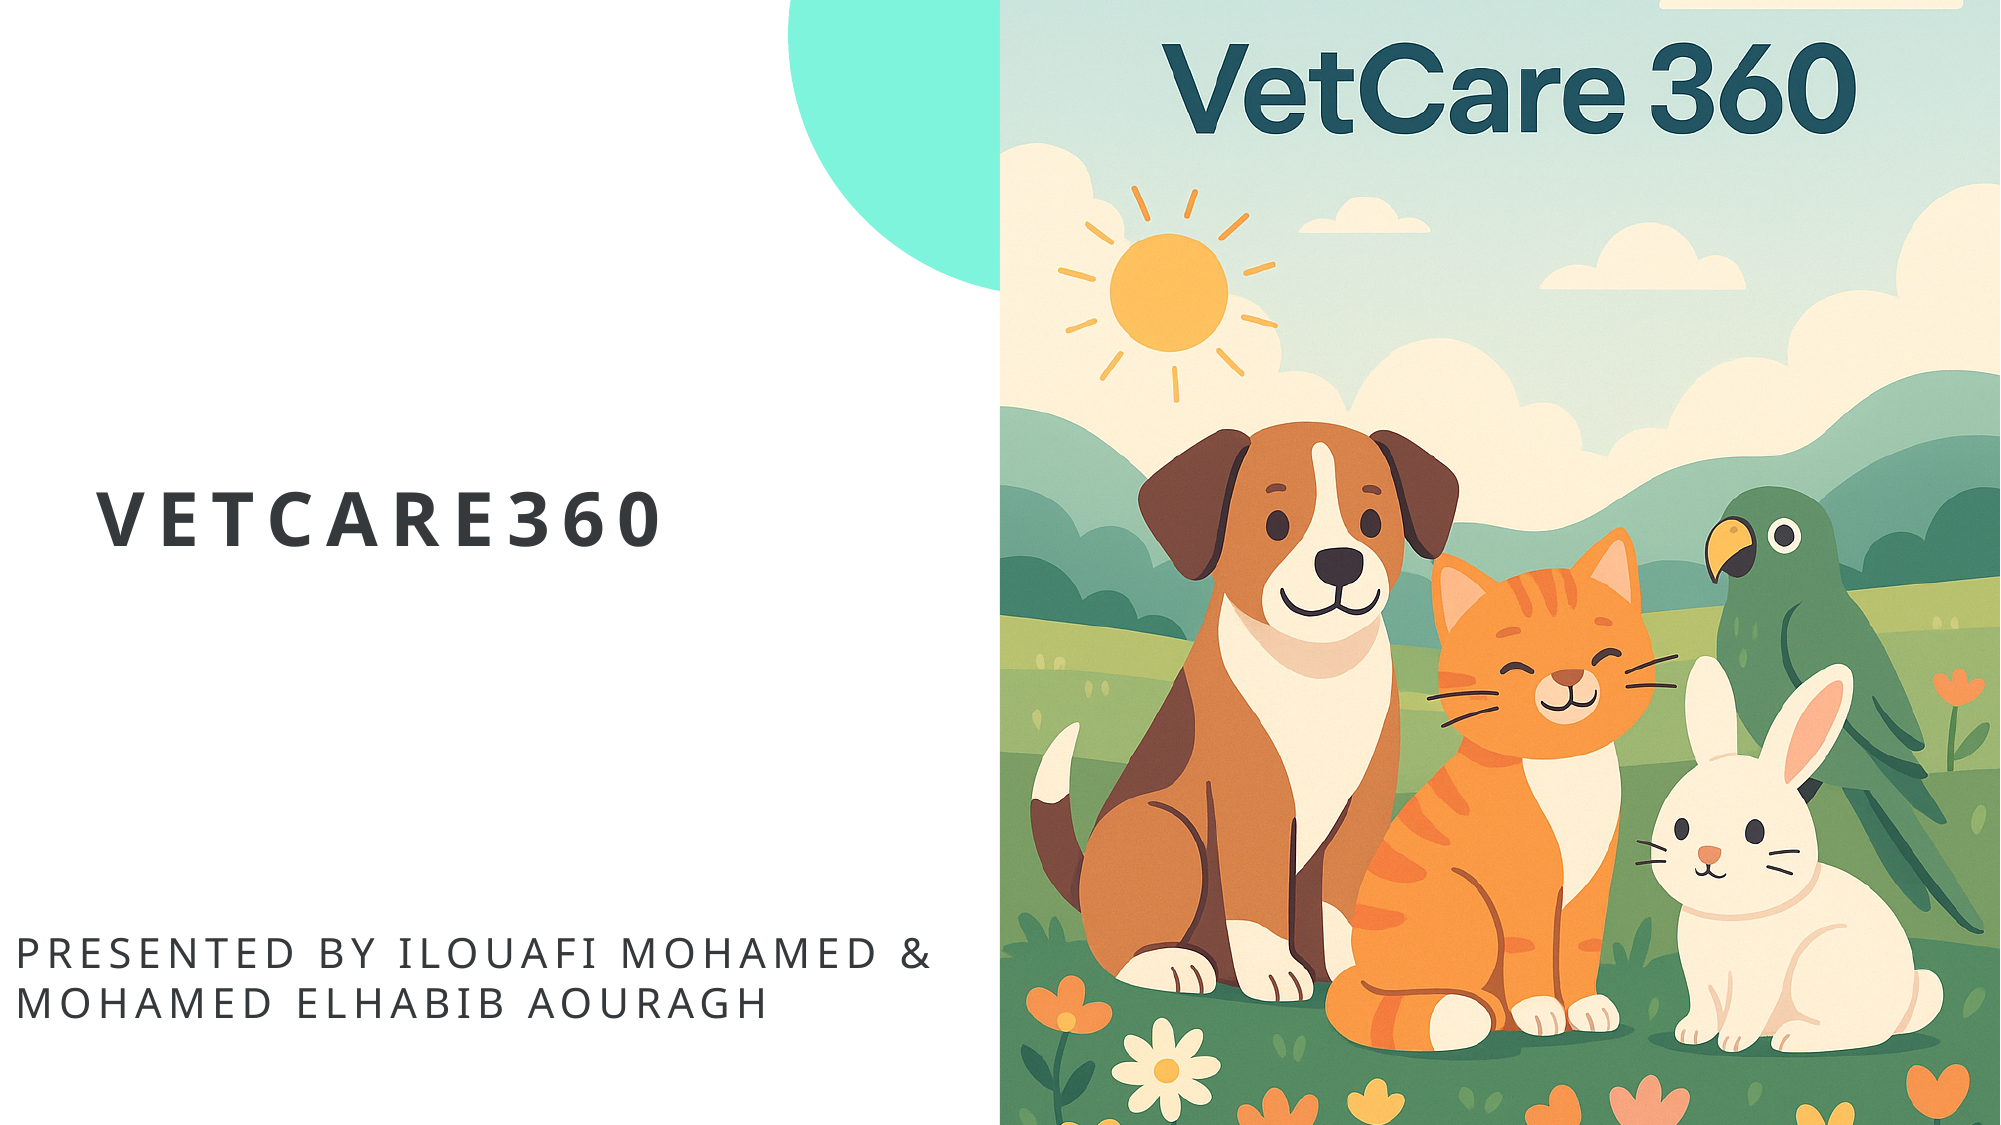

# VetCare360
Presented by iLOUAFI mohamed & Mohamed Elhabib aouragh